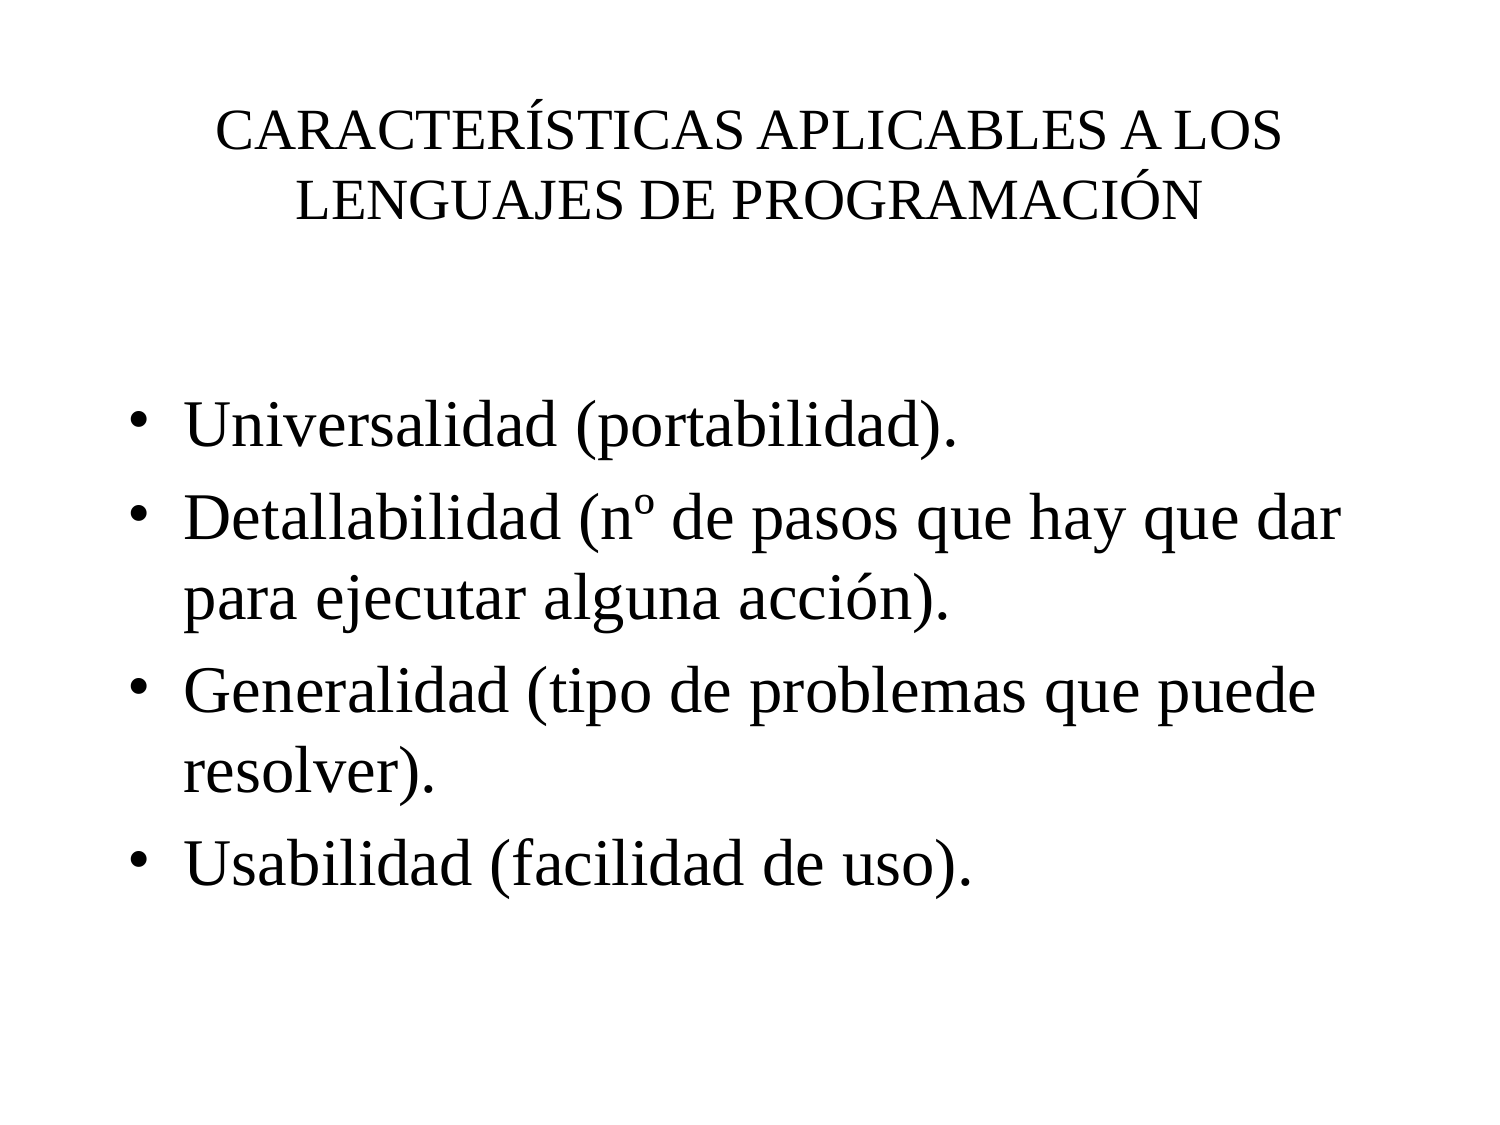

# CARACTERÍSTICAS APLICABLES A LOS LENGUAJES DE PROGRAMACIÓN
Universalidad (portabilidad).
Detallabilidad (nº de pasos que hay que dar para ejecutar alguna acción).
Generalidad (tipo de problemas que puede resolver).
Usabilidad (facilidad de uso).